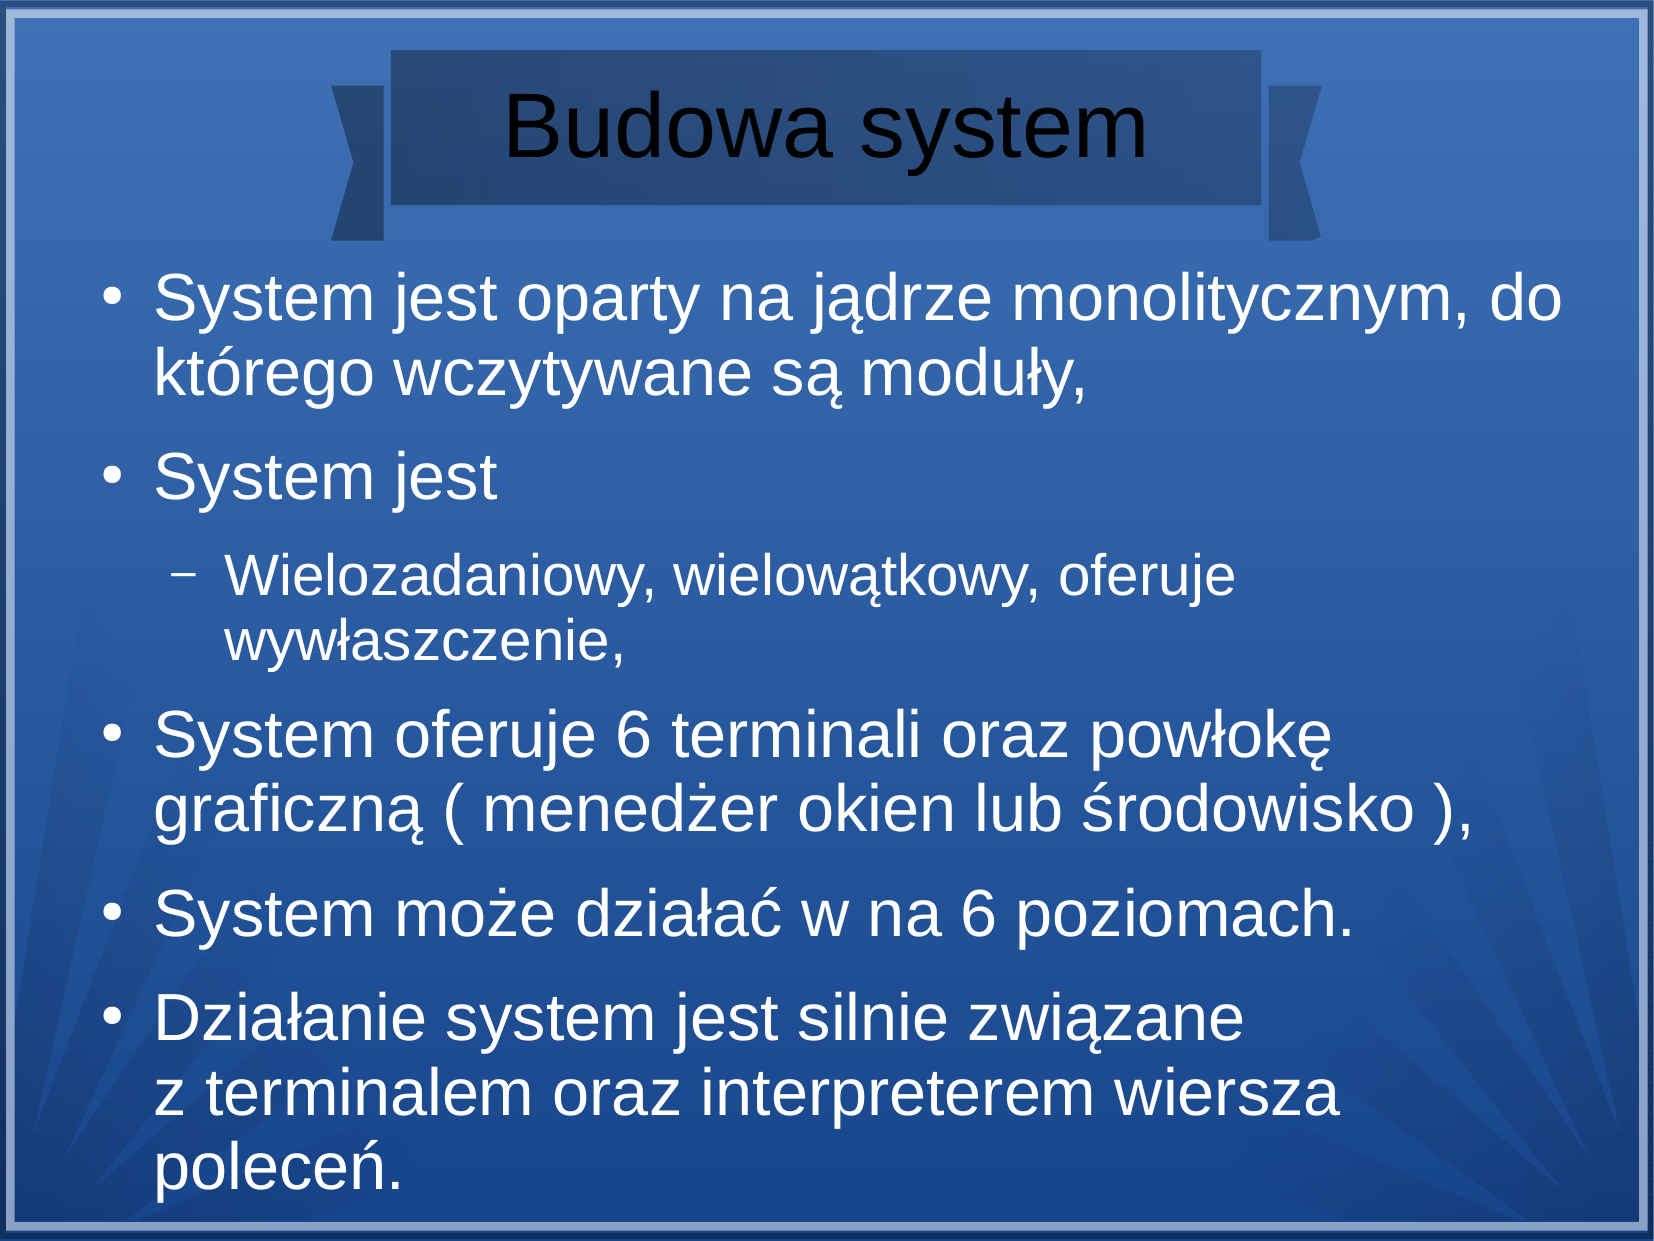

# Budowa system
System jest oparty na jądrze monolitycznym, do którego wczytywane są moduły,
System jest
Wielozadaniowy, wielowątkowy, oferuje wywłaszczenie,
System oferuje 6 terminali oraz powłokę graficzną ( menedżer okien lub środowisko ),
System może działać w na 6 poziomach.
Działanie system jest silnie związane
z terminalem oraz interpreterem wiersza poleceń.